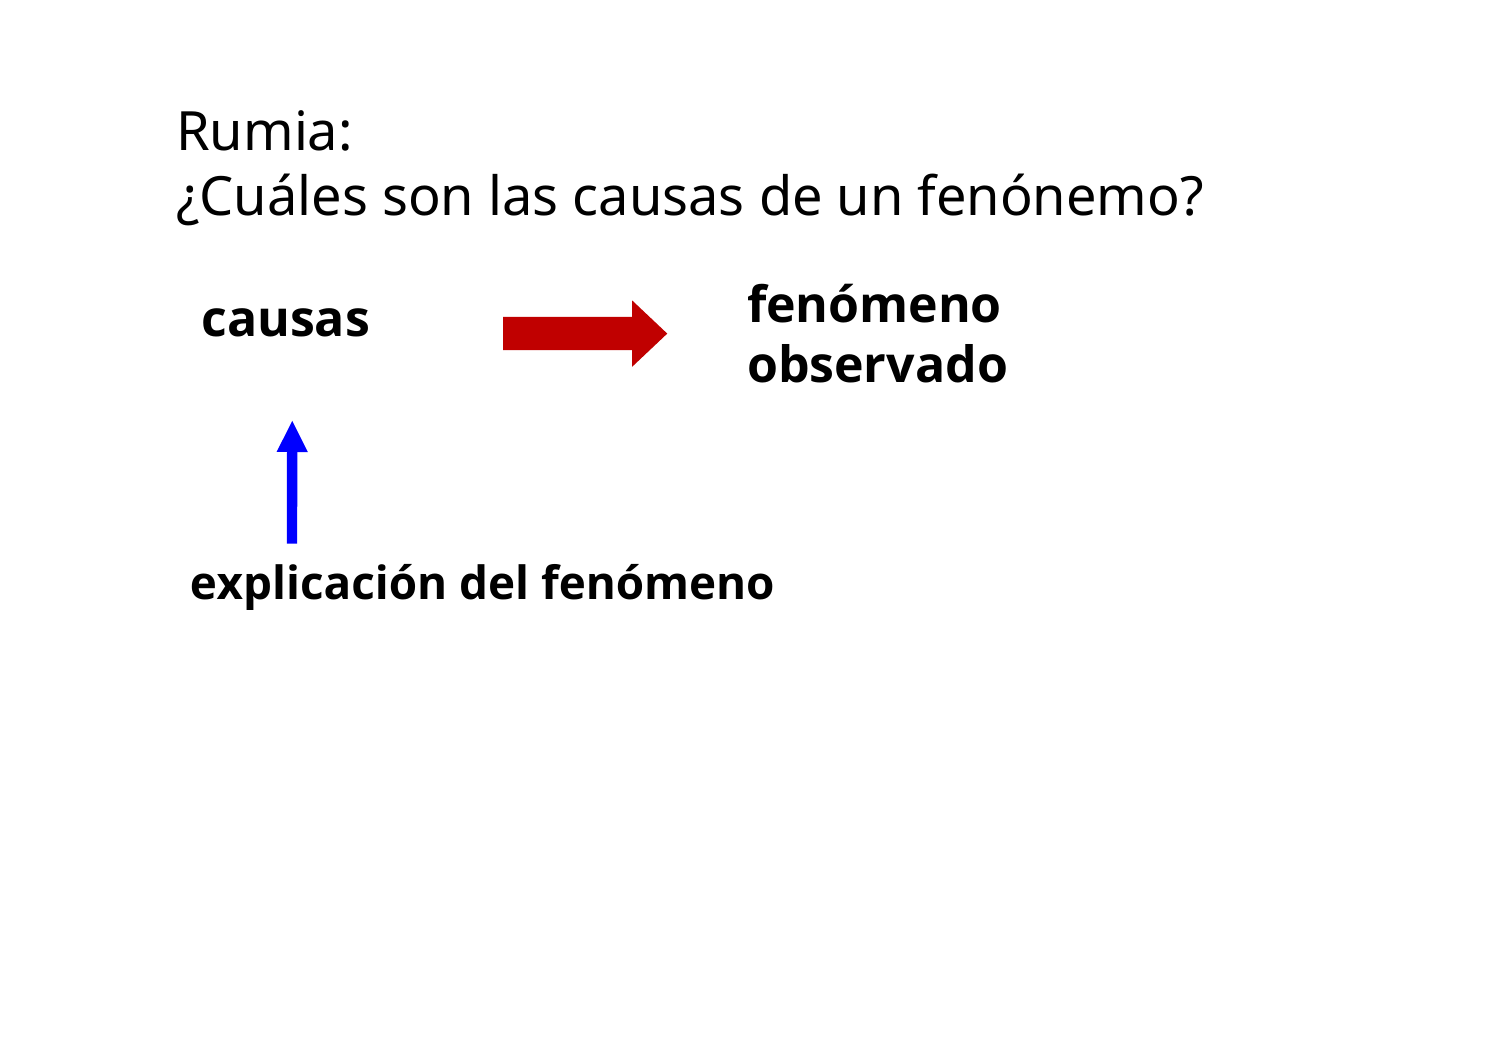

Rumia:
¿Cuáles son las causas de un fenónemo?
fenómeno observado
causas
explicación del fenómeno